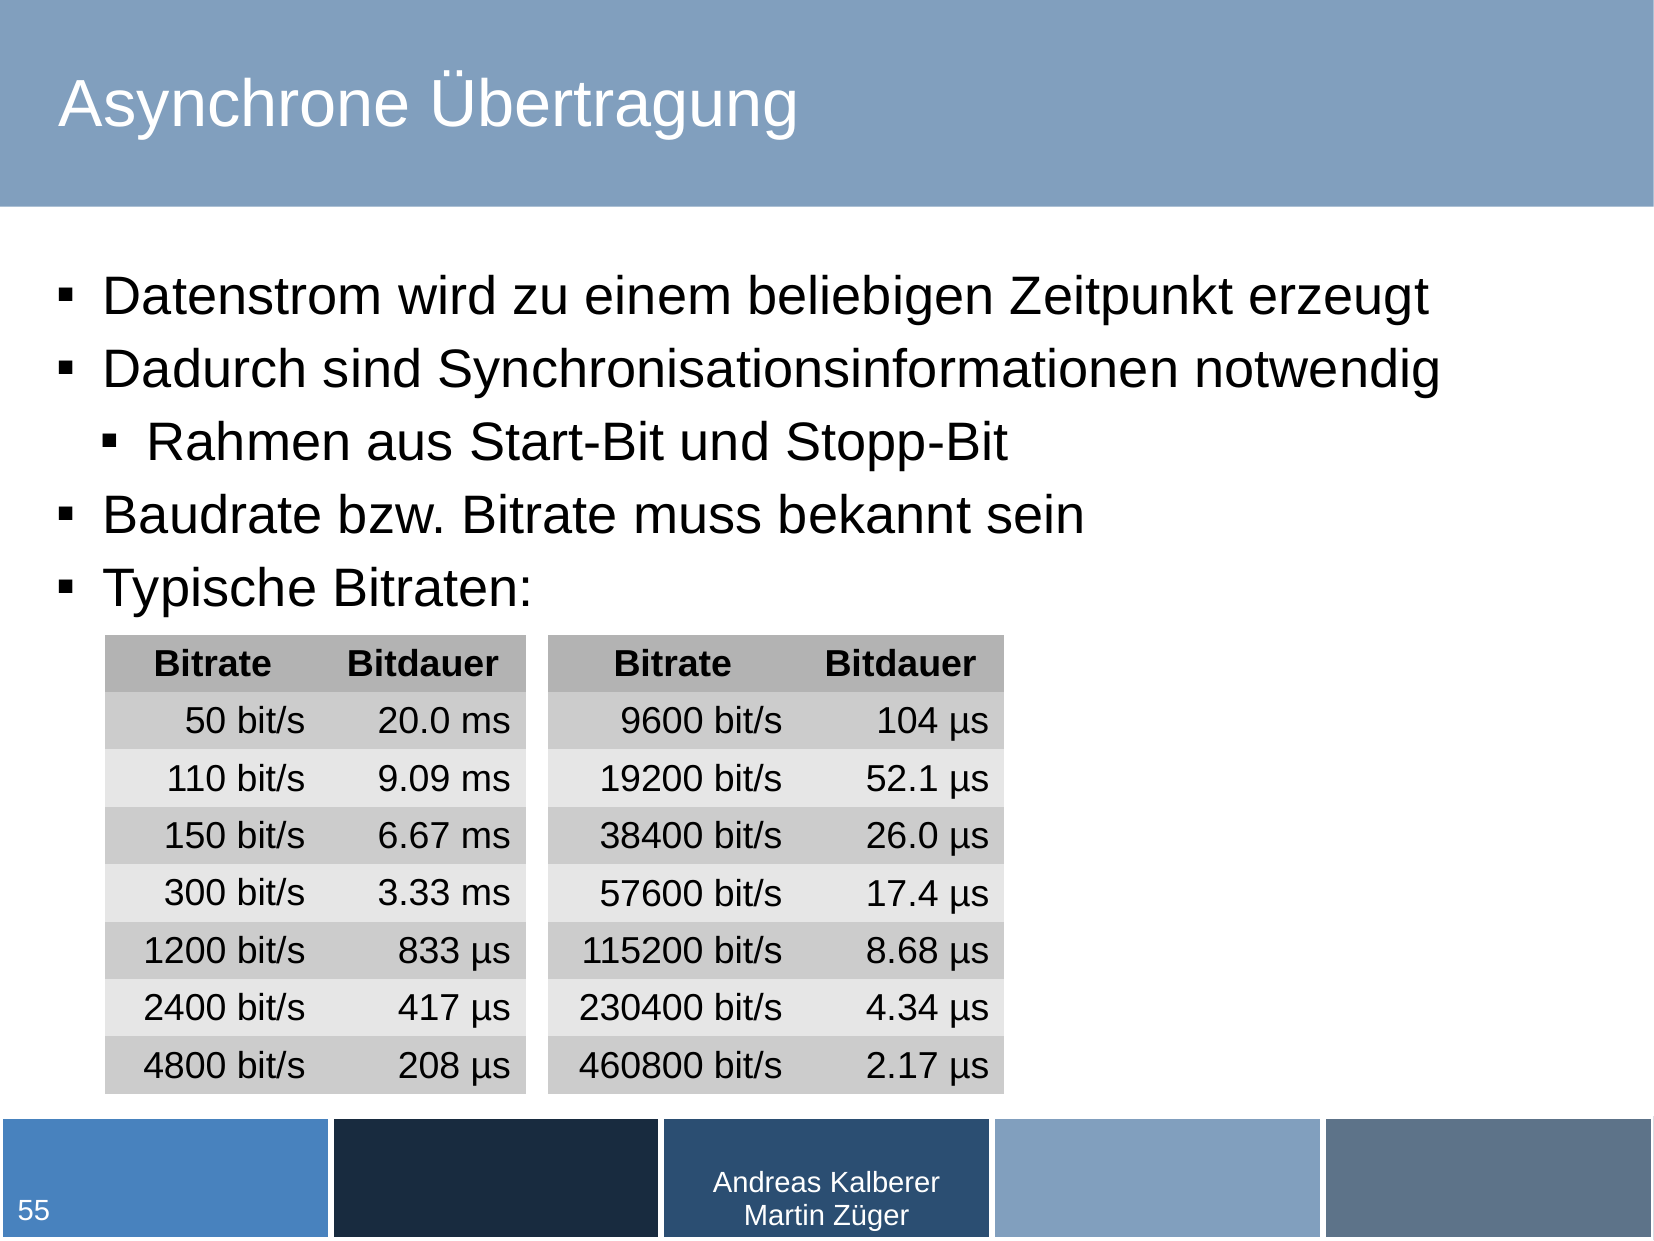

# Asynchrone Übertragung
Datenstrom wird zu einem beliebigen Zeitpunkt erzeugt
Dadurch sind Synchronisationsinformationen notwendig
Rahmen aus Start-Bit und Stopp-Bit
Baudrate bzw. Bitrate muss bekannt sein
Typische Bitraten:
| Bitrate | Bitdauer |
| --- | --- |
| 50 bit/s | 20.0 ms |
| 110 bit/s | 9.09 ms |
| 150 bit/s | 6.67 ms |
| 300 bit/s | 3.33 ms |
| 1200 bit/s | 833 µs |
| 2400 bit/s | 417 µs |
| 4800 bit/s | 208 µs |
| Bitrate | Bitdauer |
| --- | --- |
| 9600 bit/s | 104 µs |
| 19200 bit/s | 52.1 µs |
| 38400 bit/s | 26.0 µs |
| 57600 bit/s | 17.4 µs |
| 115200 bit/s | 8.68 µs |
| 230400 bit/s | 4.34 µs |
| 460800 bit/s | 2.17 µs |
LibreOffice Productivity Suite
55